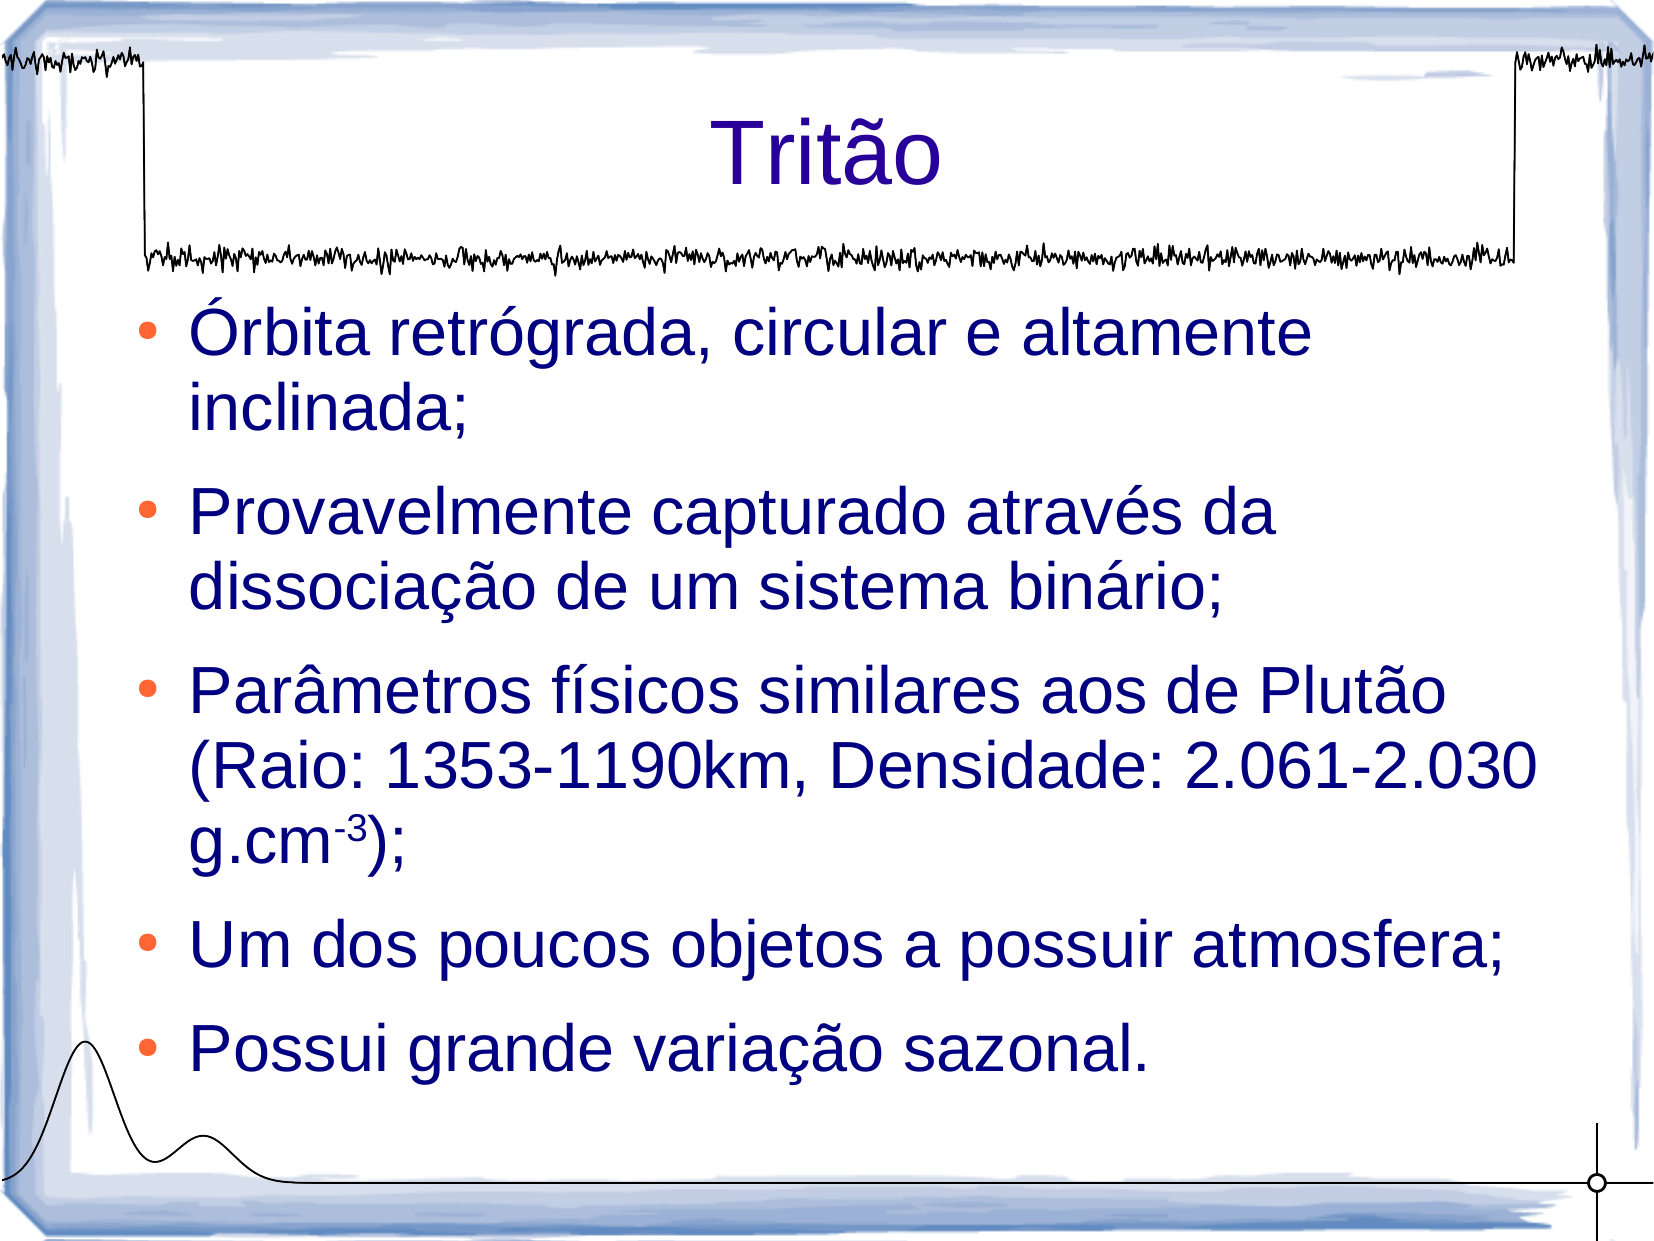

# Tritão
Órbita retrógrada, circular e altamente inclinada;
Provavelmente capturado através da dissociação de um sistema binário;
Parâmetros físicos similares aos de Plutão (Raio: 1353-1190km, Densidade: 2.061-2.030 g.cm-3);
Um dos poucos objetos a possuir atmosfera;
Possui grande variação sazonal.